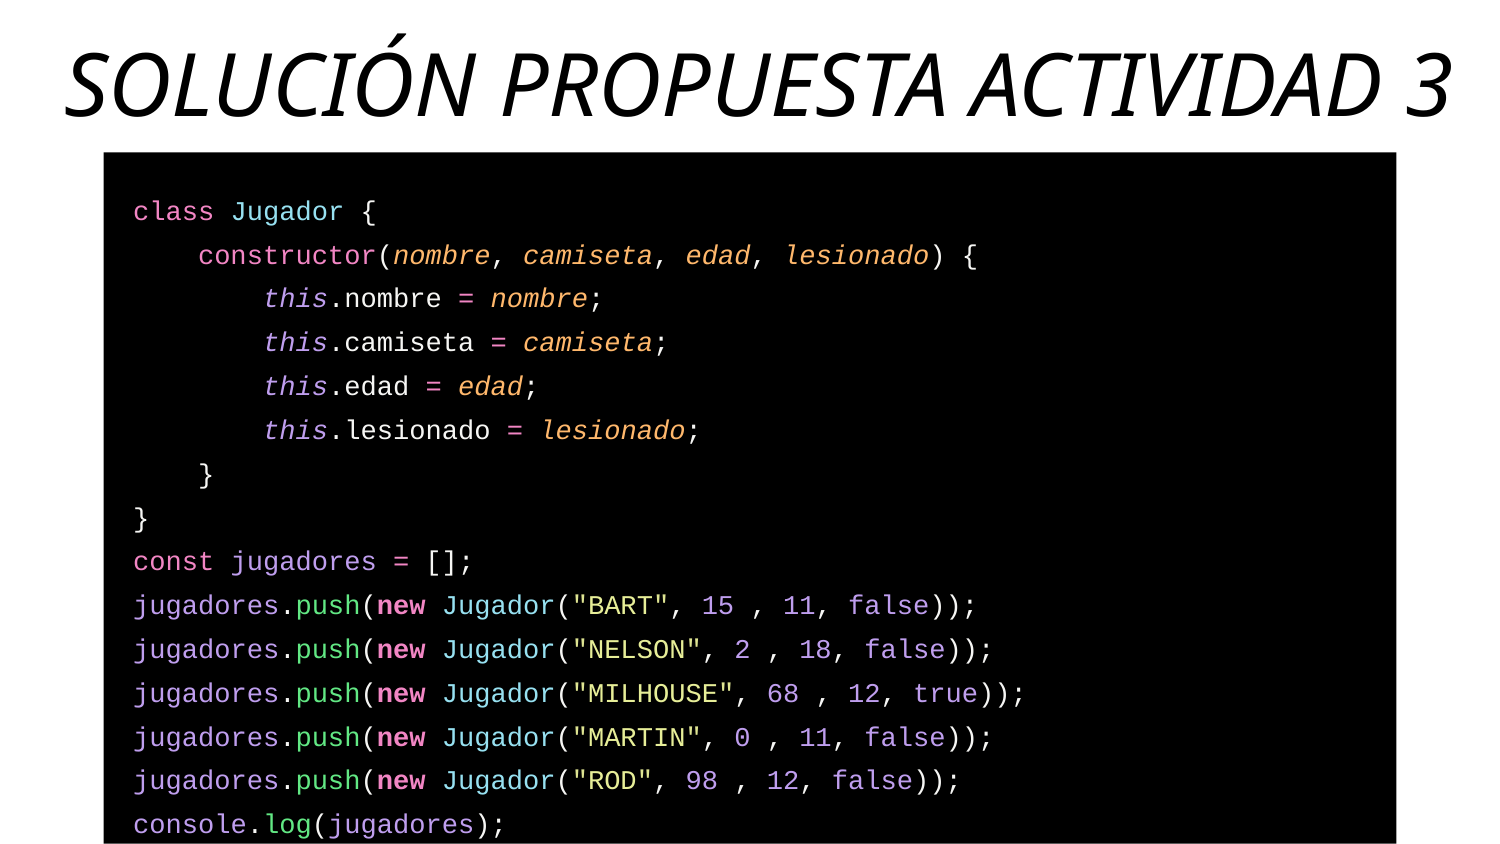

SOLUCIÓN PROPUESTA ACTIVIDAD 3
class Jugador {
 constructor(nombre, camiseta, edad, lesionado) {
 this.nombre = nombre;
 this.camiseta = camiseta;
 this.edad = edad;
 this.lesionado = lesionado;
 }
}
const jugadores = [];
jugadores.push(new Jugador("BART", 15 , 11, false));
jugadores.push(new Jugador("NELSON", 2 , 18, false));
jugadores.push(new Jugador("MILHOUSE", 68 , 12, true));
jugadores.push(new Jugador("MARTIN", 0 , 11, false));
jugadores.push(new Jugador("ROD", 98 , 12, false));
console.log(jugadores);